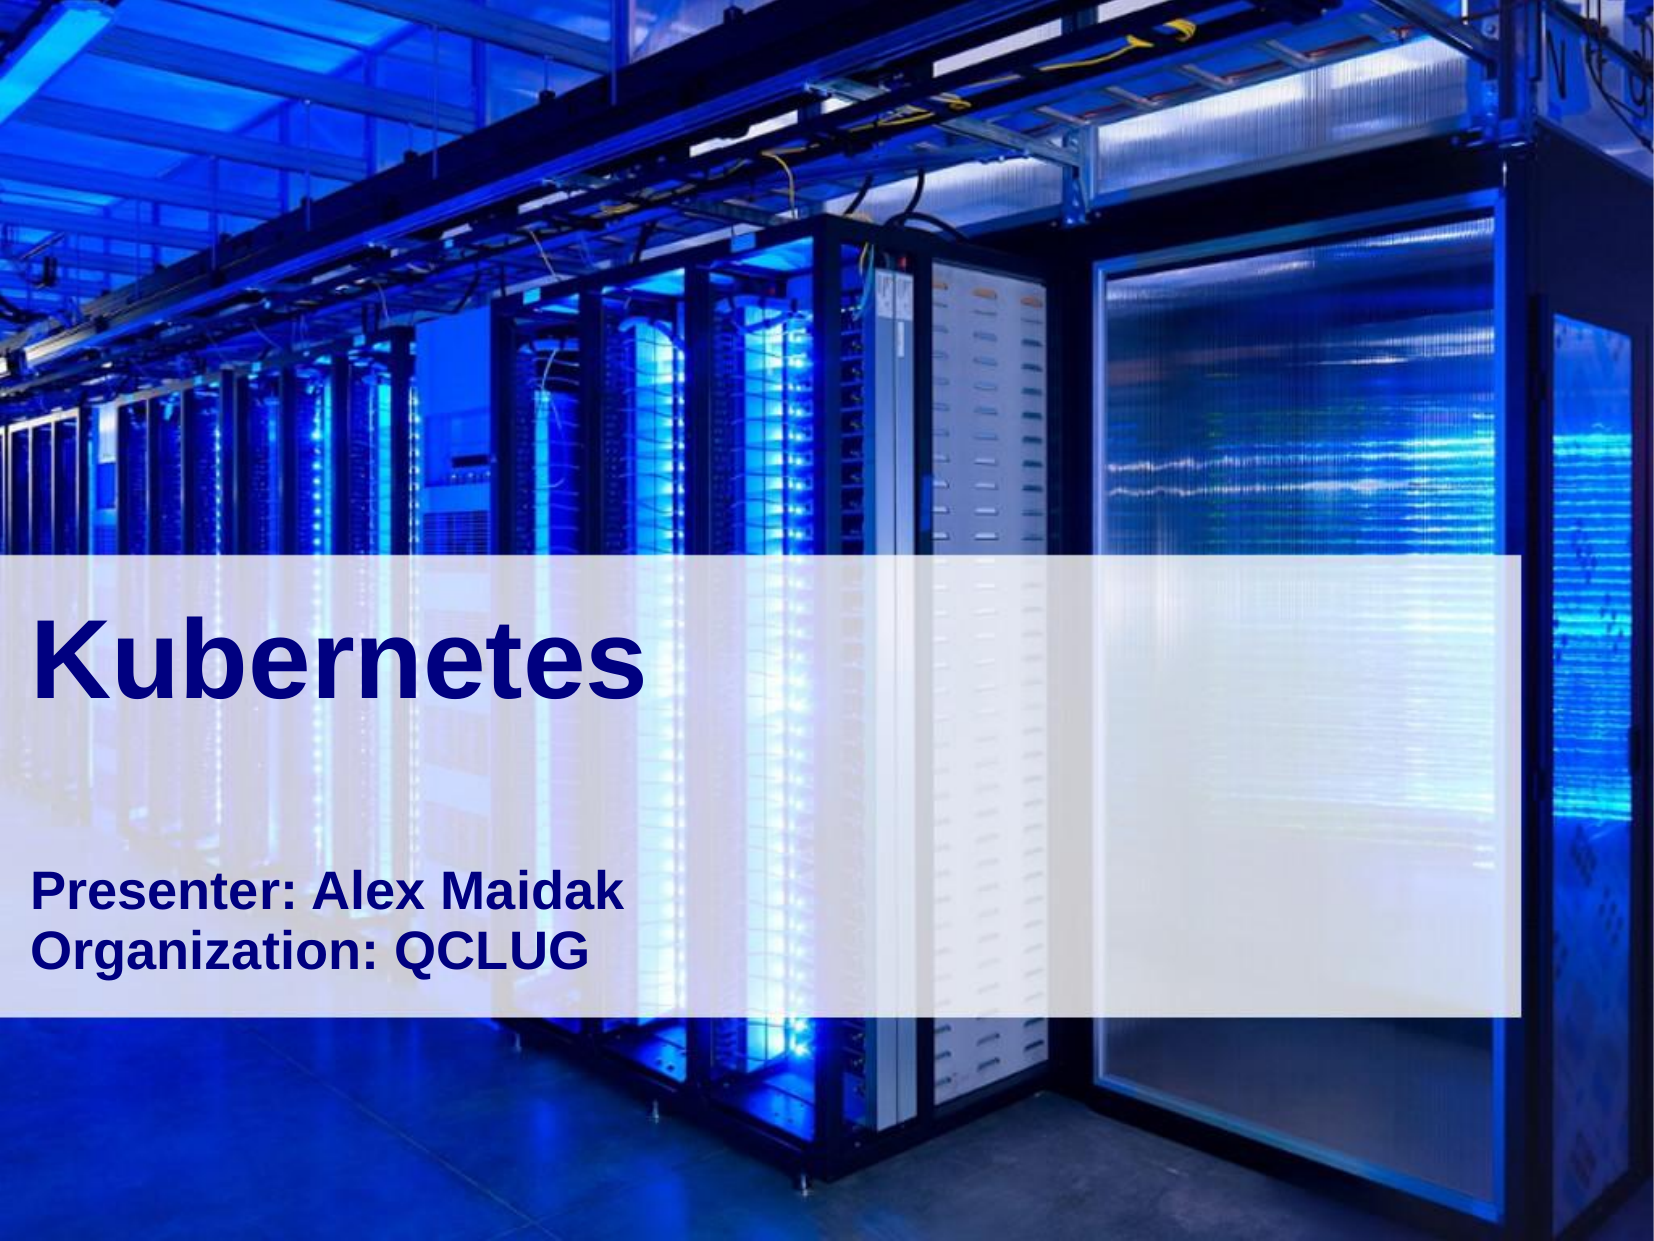

# Kubernetes
Presenter: Alex Maidak
Organization: QCLUG